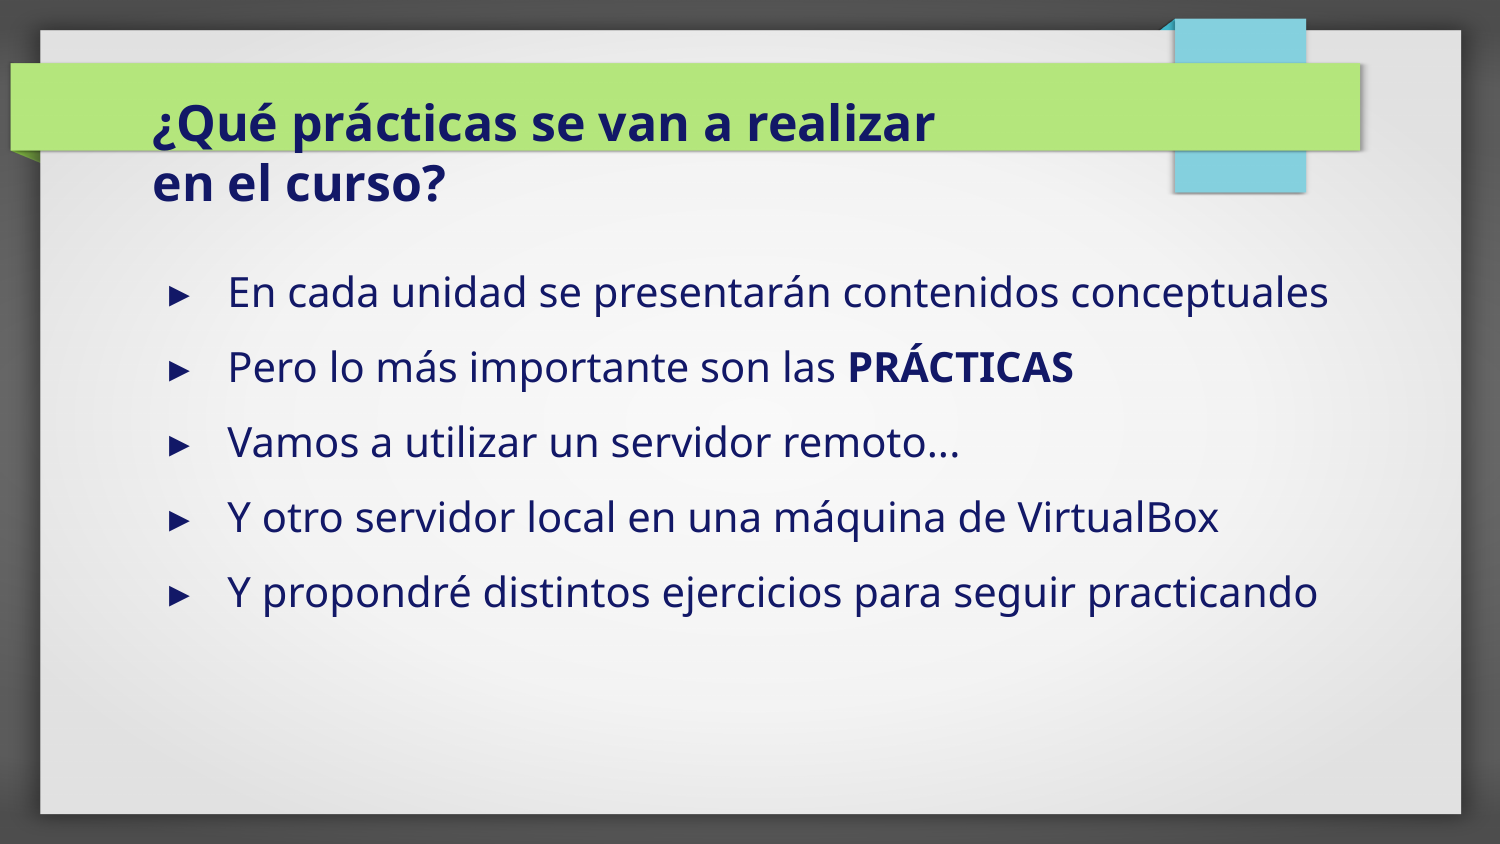

# ¿Qué prácticas se van a realizar en el curso?
En cada unidad se presentarán contenidos conceptuales
Pero lo más importante son las PRÁCTICAS
Vamos a utilizar un servidor remoto...
Y otro servidor local en una máquina de VirtualBox
Y propondré distintos ejercicios para seguir practicando